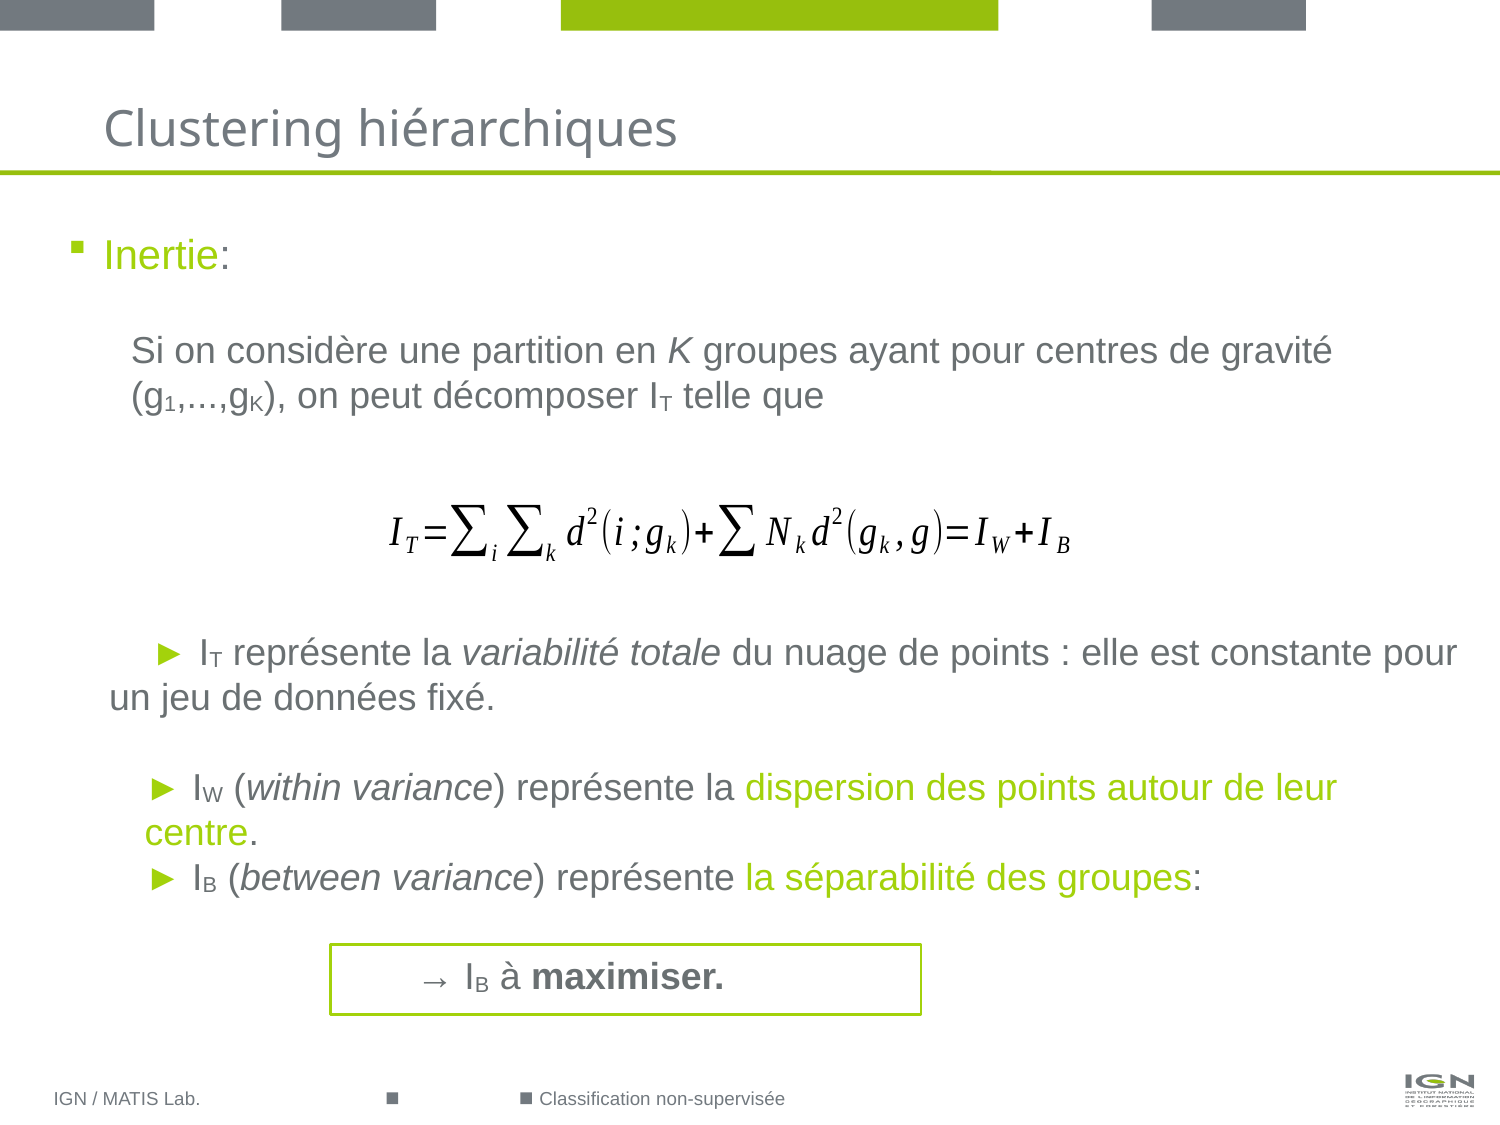

Clustering hiérarchiques
Inertie:
Si on considère une partition en K groupes ayant pour centres de gravité (g1,...,gK), on peut décomposer IT telle que
 ► IT représente la variabilité totale du nuage de points : elle est constante pour un jeu de données fixé.
► IW (within variance) représente la dispersion des points autour de leur centre.
► IB (between variance) représente la séparabilité des groupes:
→ IB à maximiser.
IGN / MATIS Lab.
Classification non-supervisée